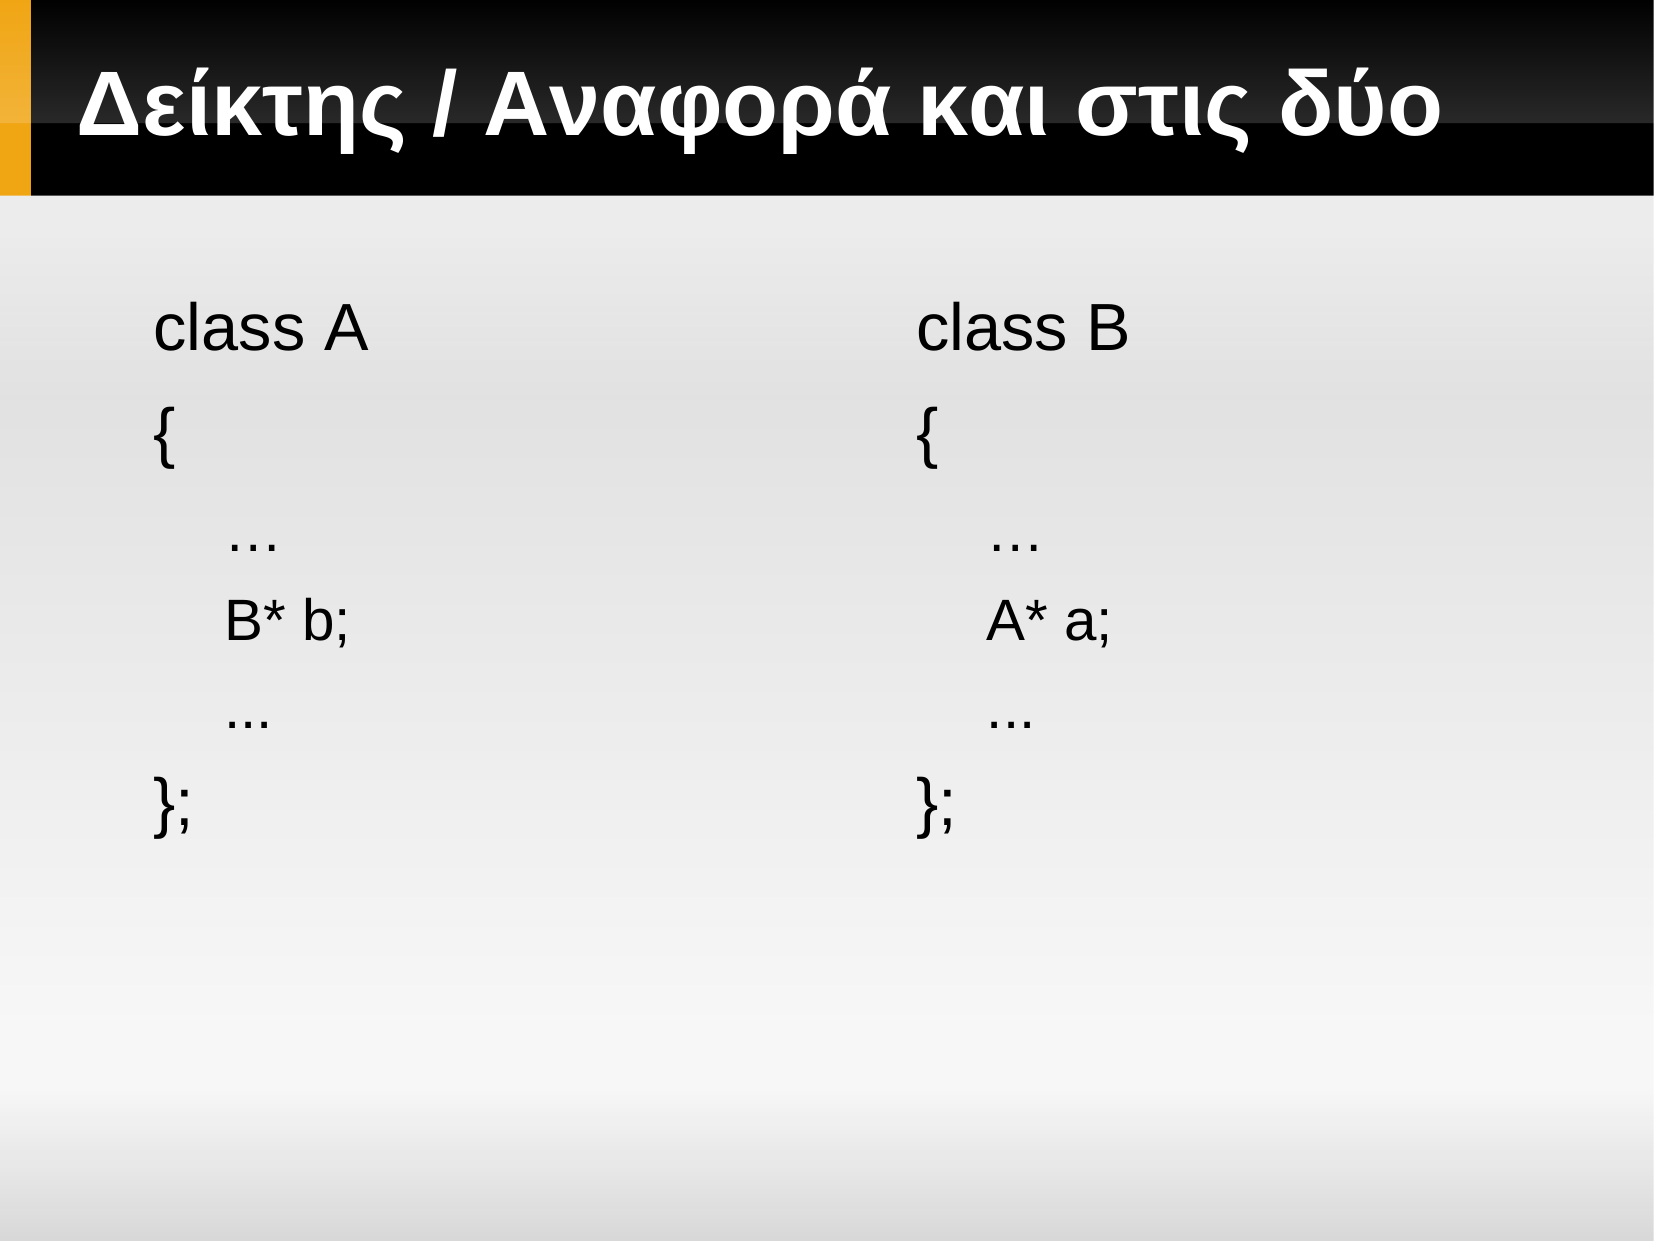

# Δείκτης / Αναφορά και στις δύο
class A
{
…
B* b;
...
};
class B
{
…
A* a;
...
};